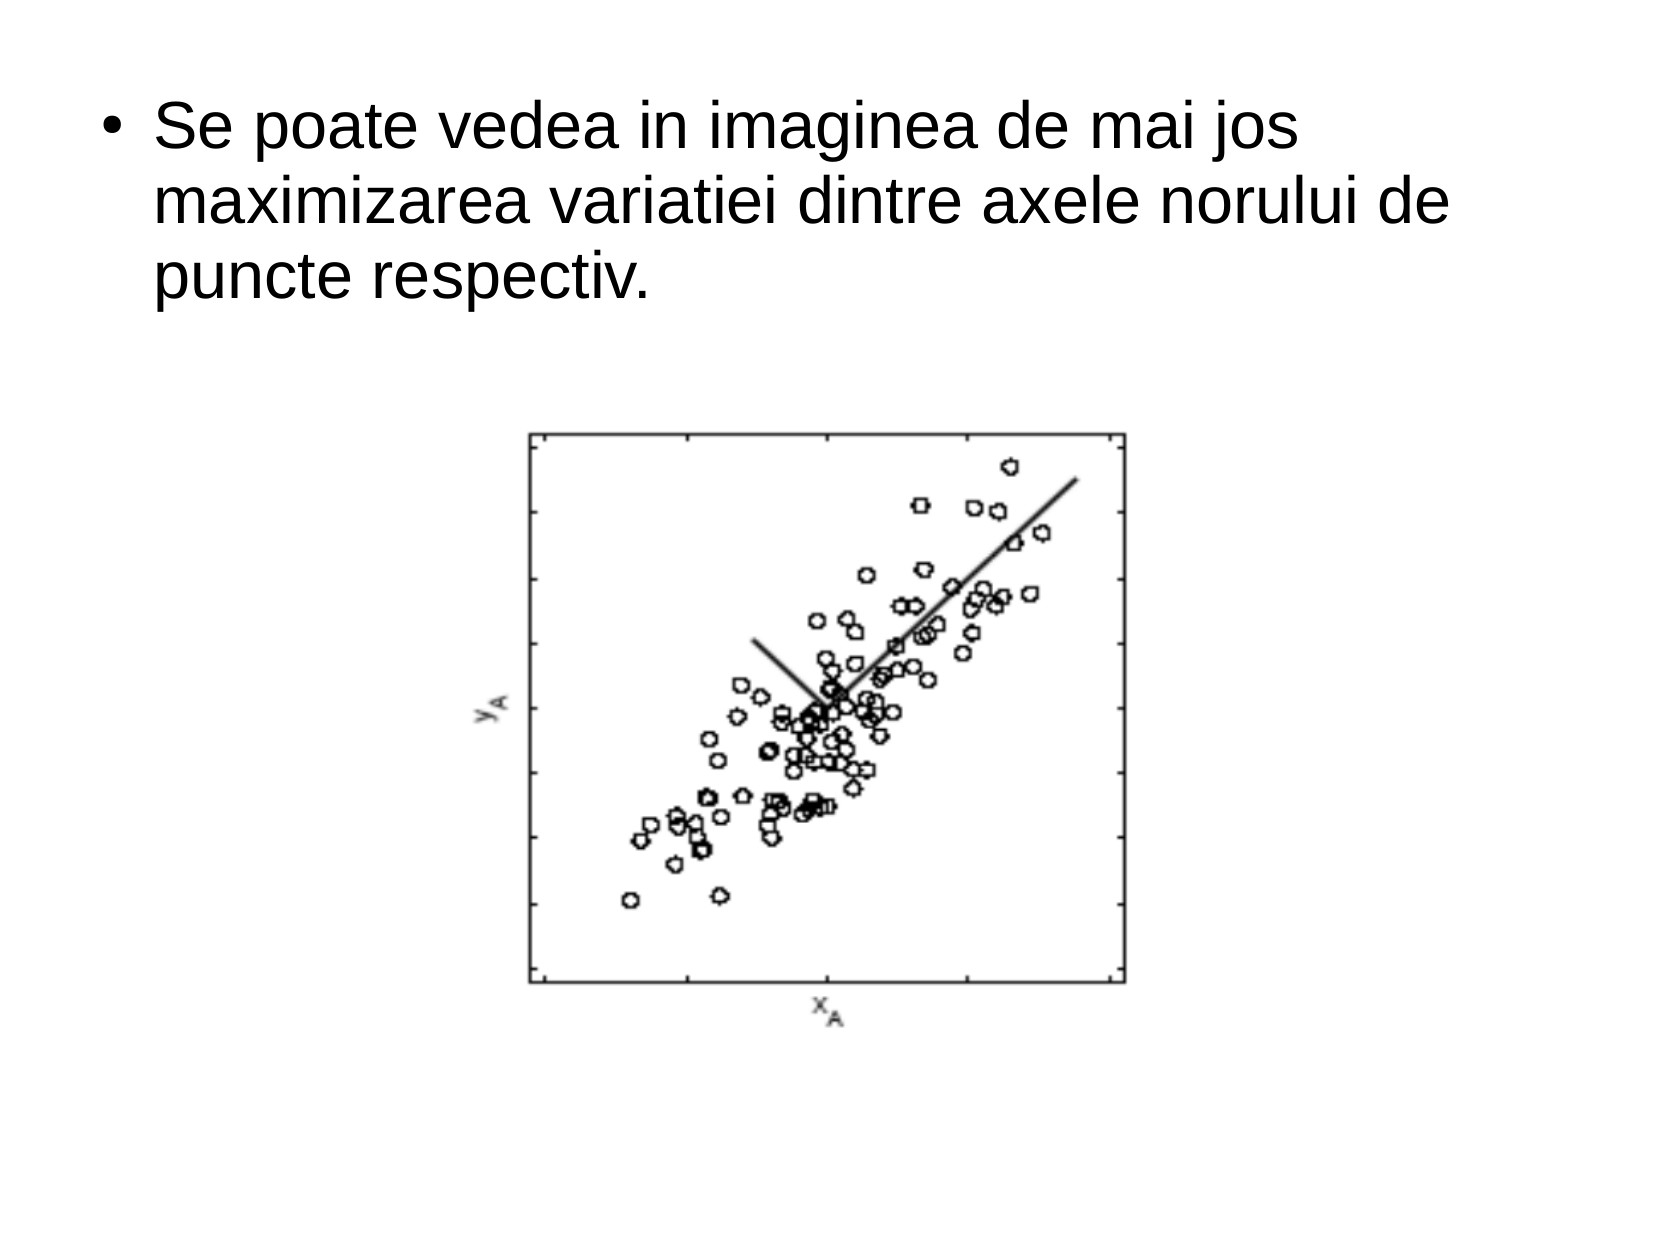

# Se poate vedea in imaginea de mai jos maximizarea variatiei dintre axele norului de puncte respectiv.